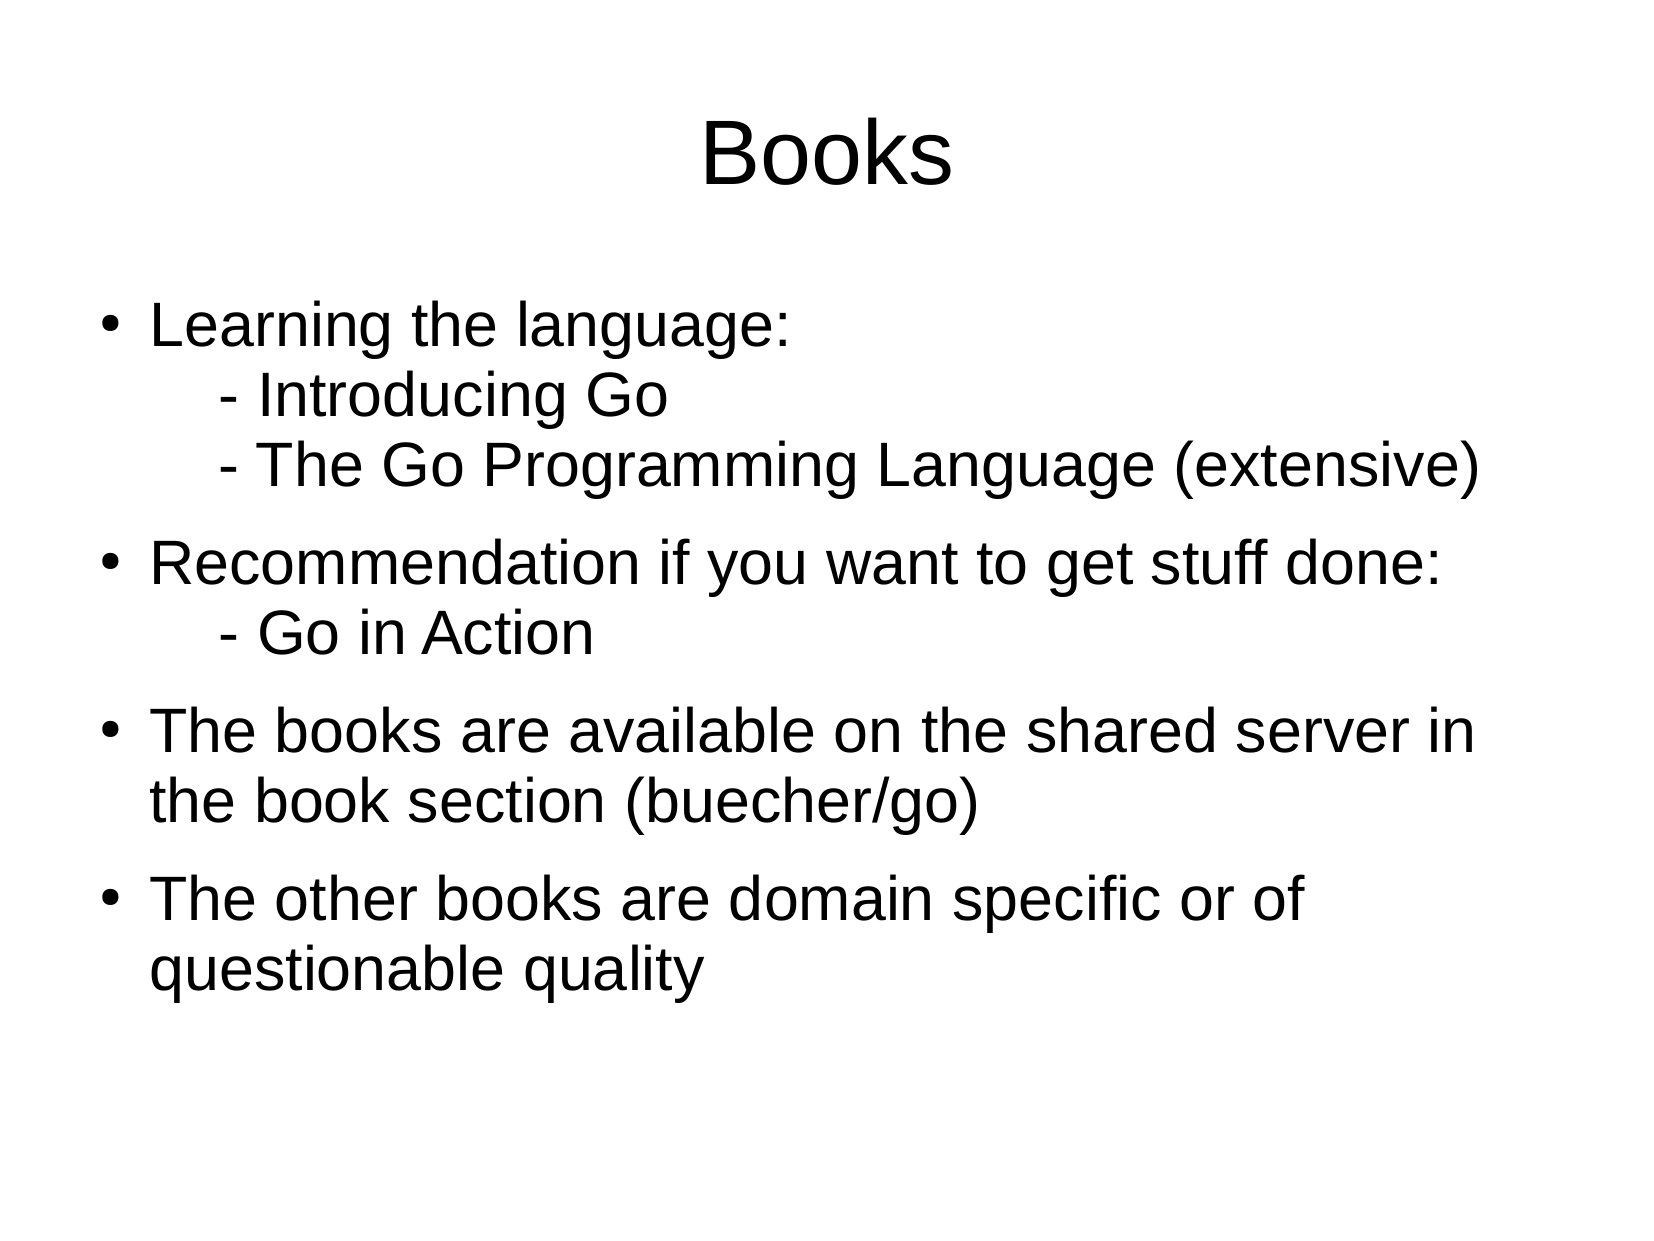

# Books
Learning the language:
	- Introducing Go
	- The Go Programming Language (extensive)
Recommendation if you want to get stuff done:
	- Go in Action
The books are available on the shared server in the book section (buecher/go)
The other books are domain specific or of questionable quality